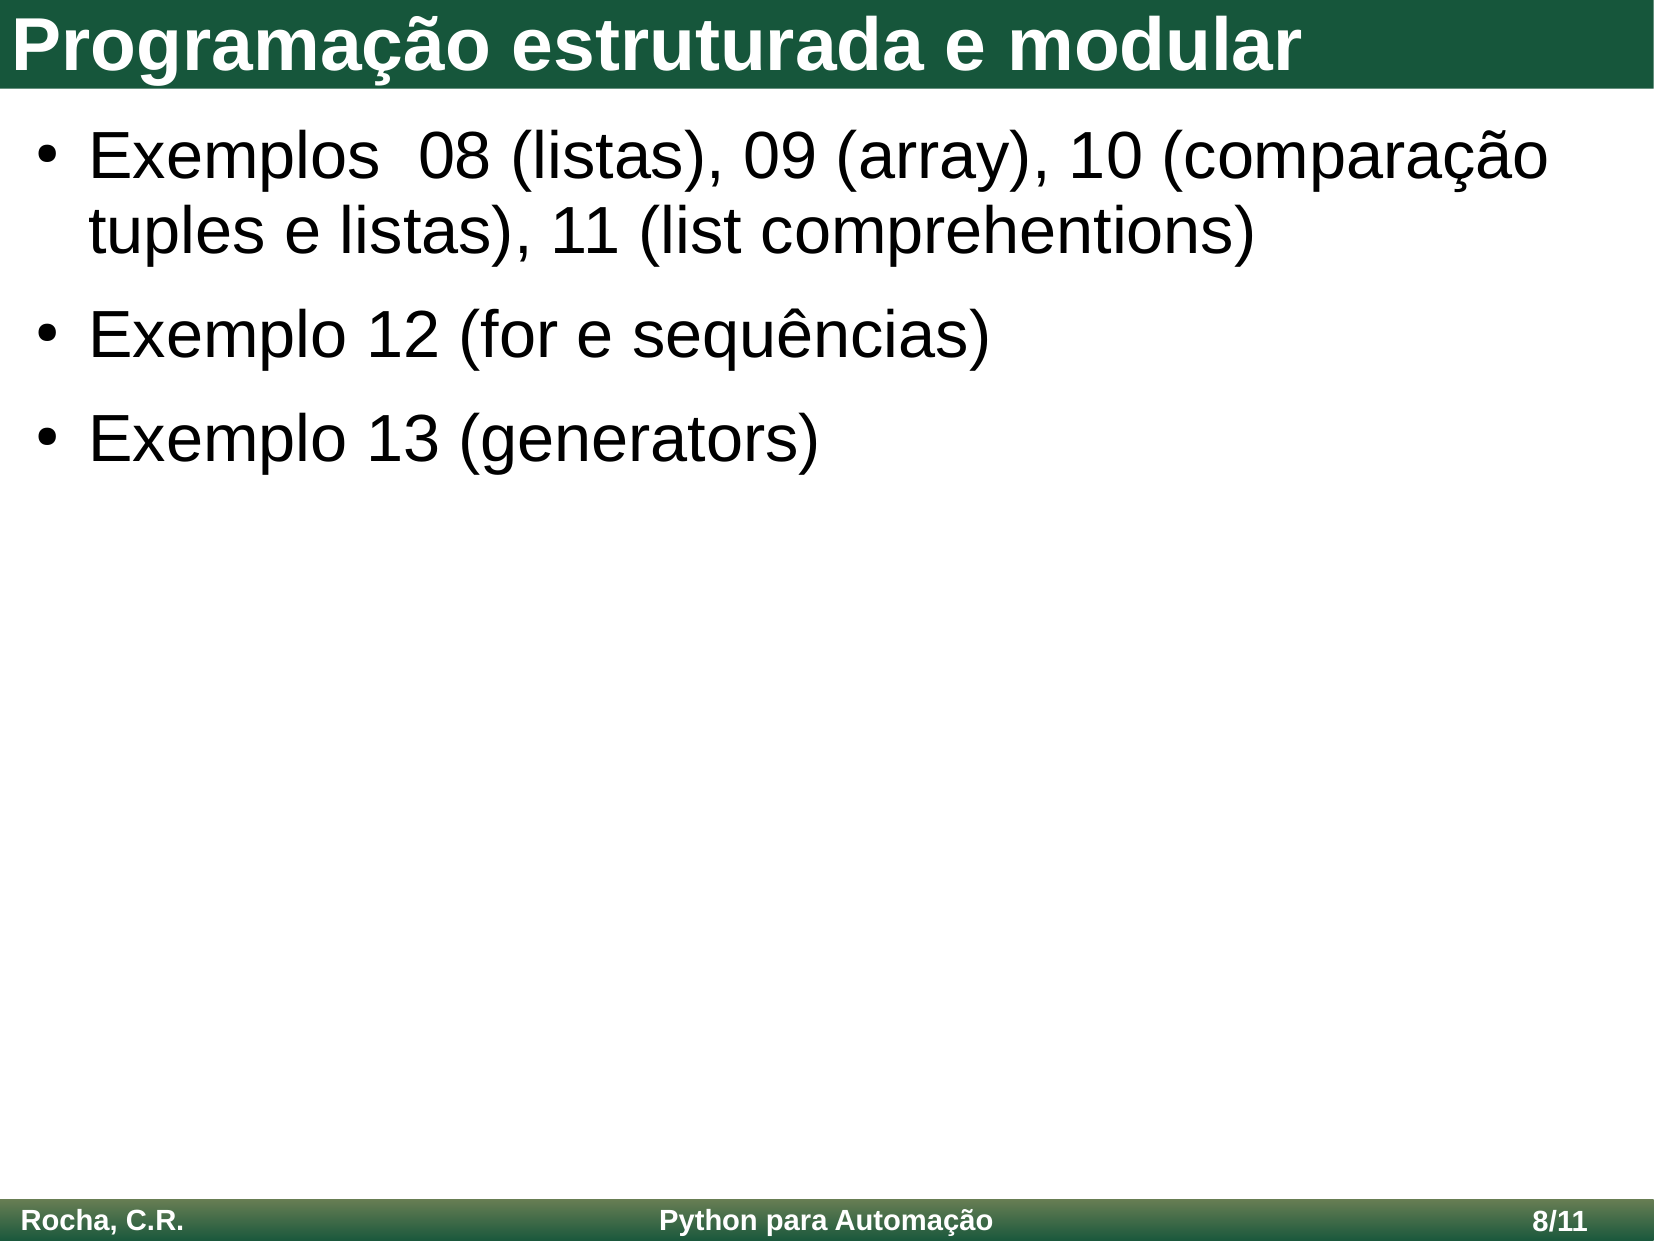

# Programação estruturada e modular
Exemplos 08 (listas), 09 (array), 10 (comparação tuples e listas), 11 (list comprehentions)
Exemplo 12 (for e sequências)
Exemplo 13 (generators)